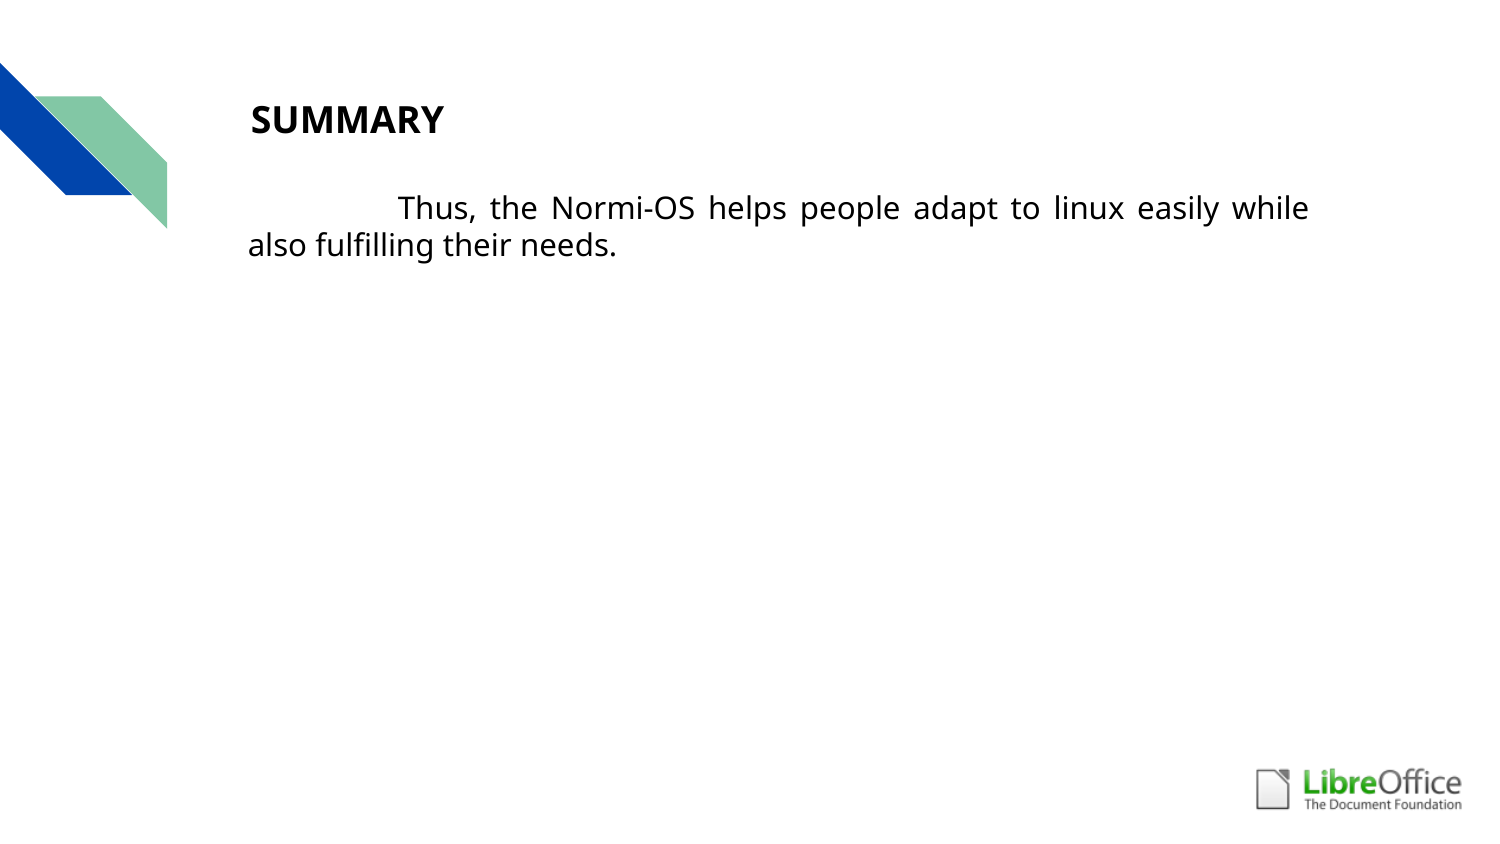

SUMMARY
	Thus, the Normi-OS helps people adapt to linux easily while also fulfilling their needs.